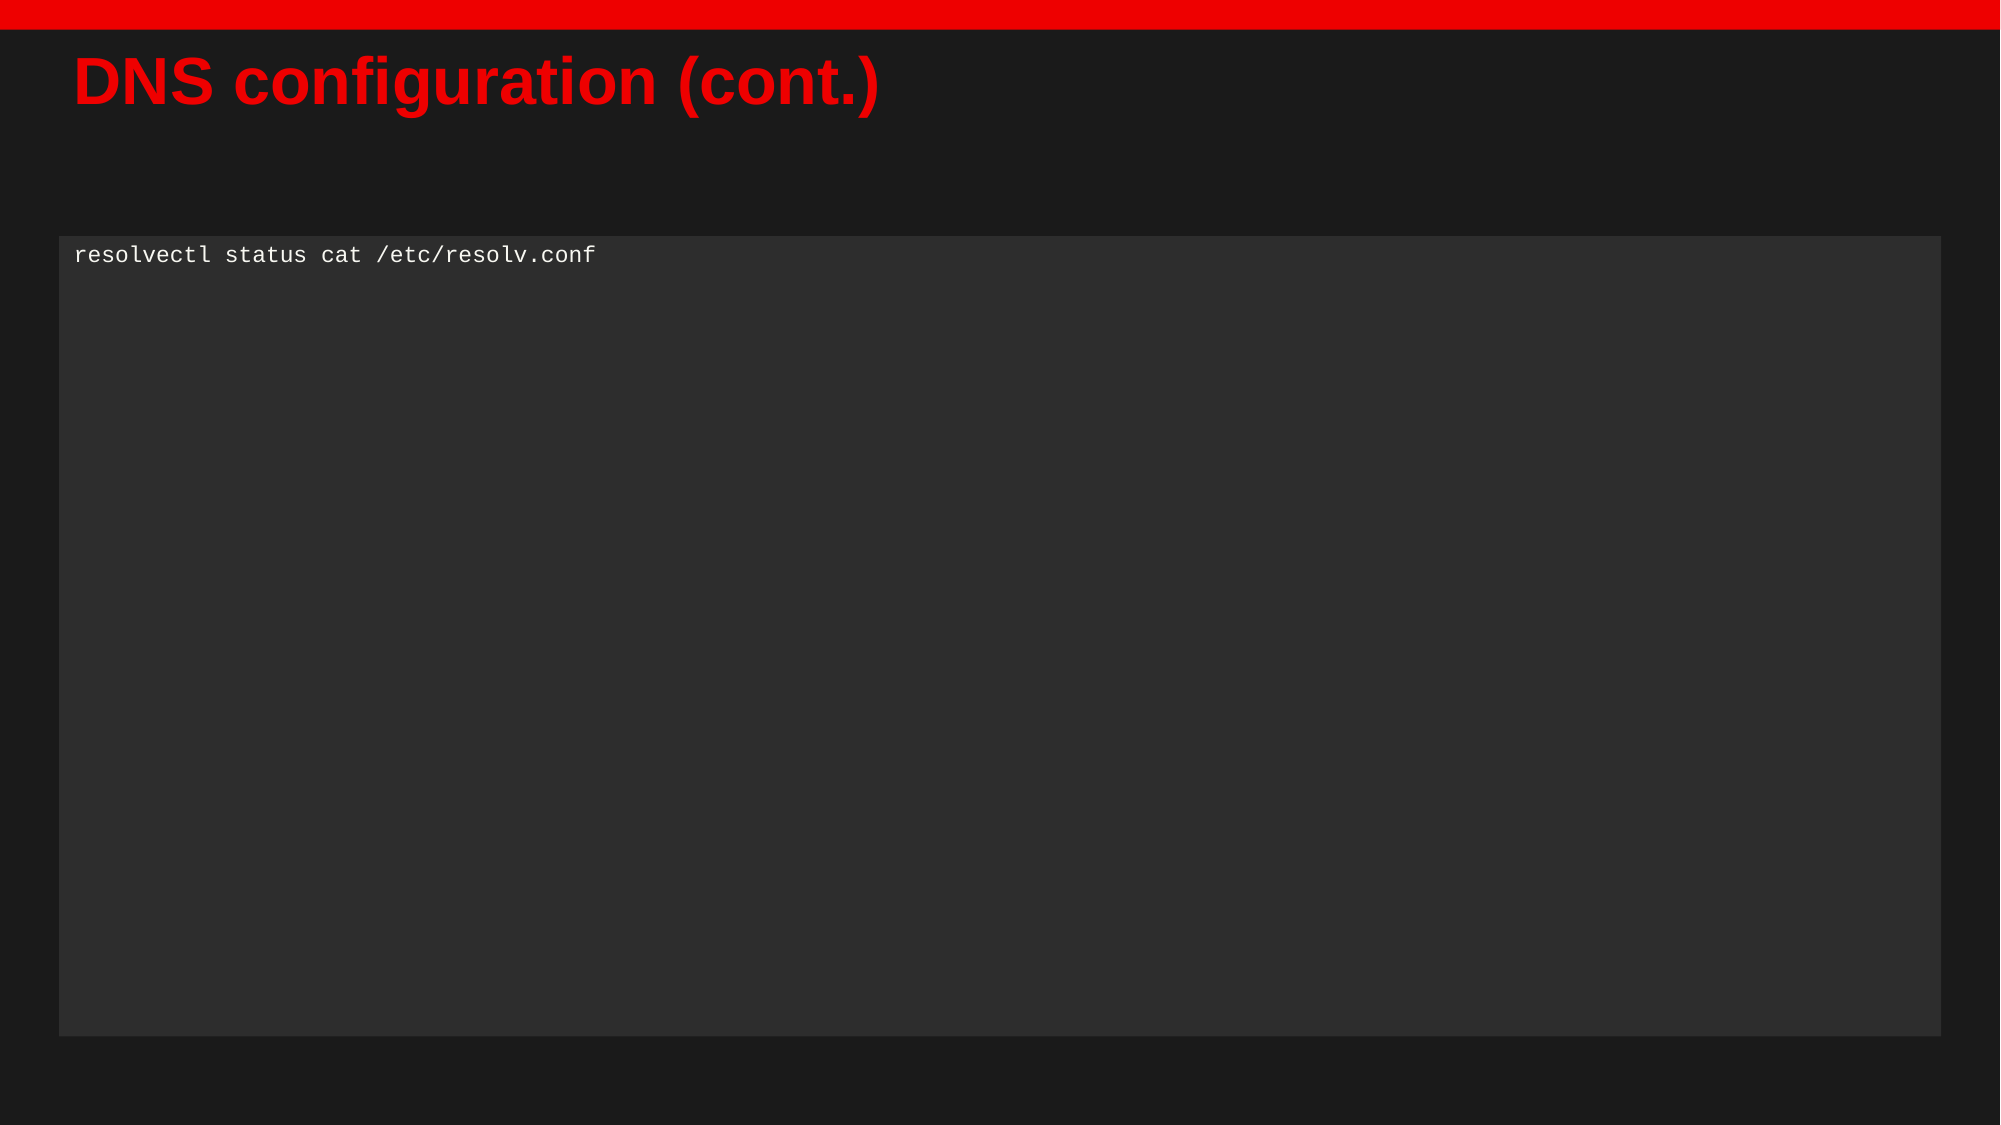

DNS configuration (cont.)
resolvectl status cat /etc/resolv.conf